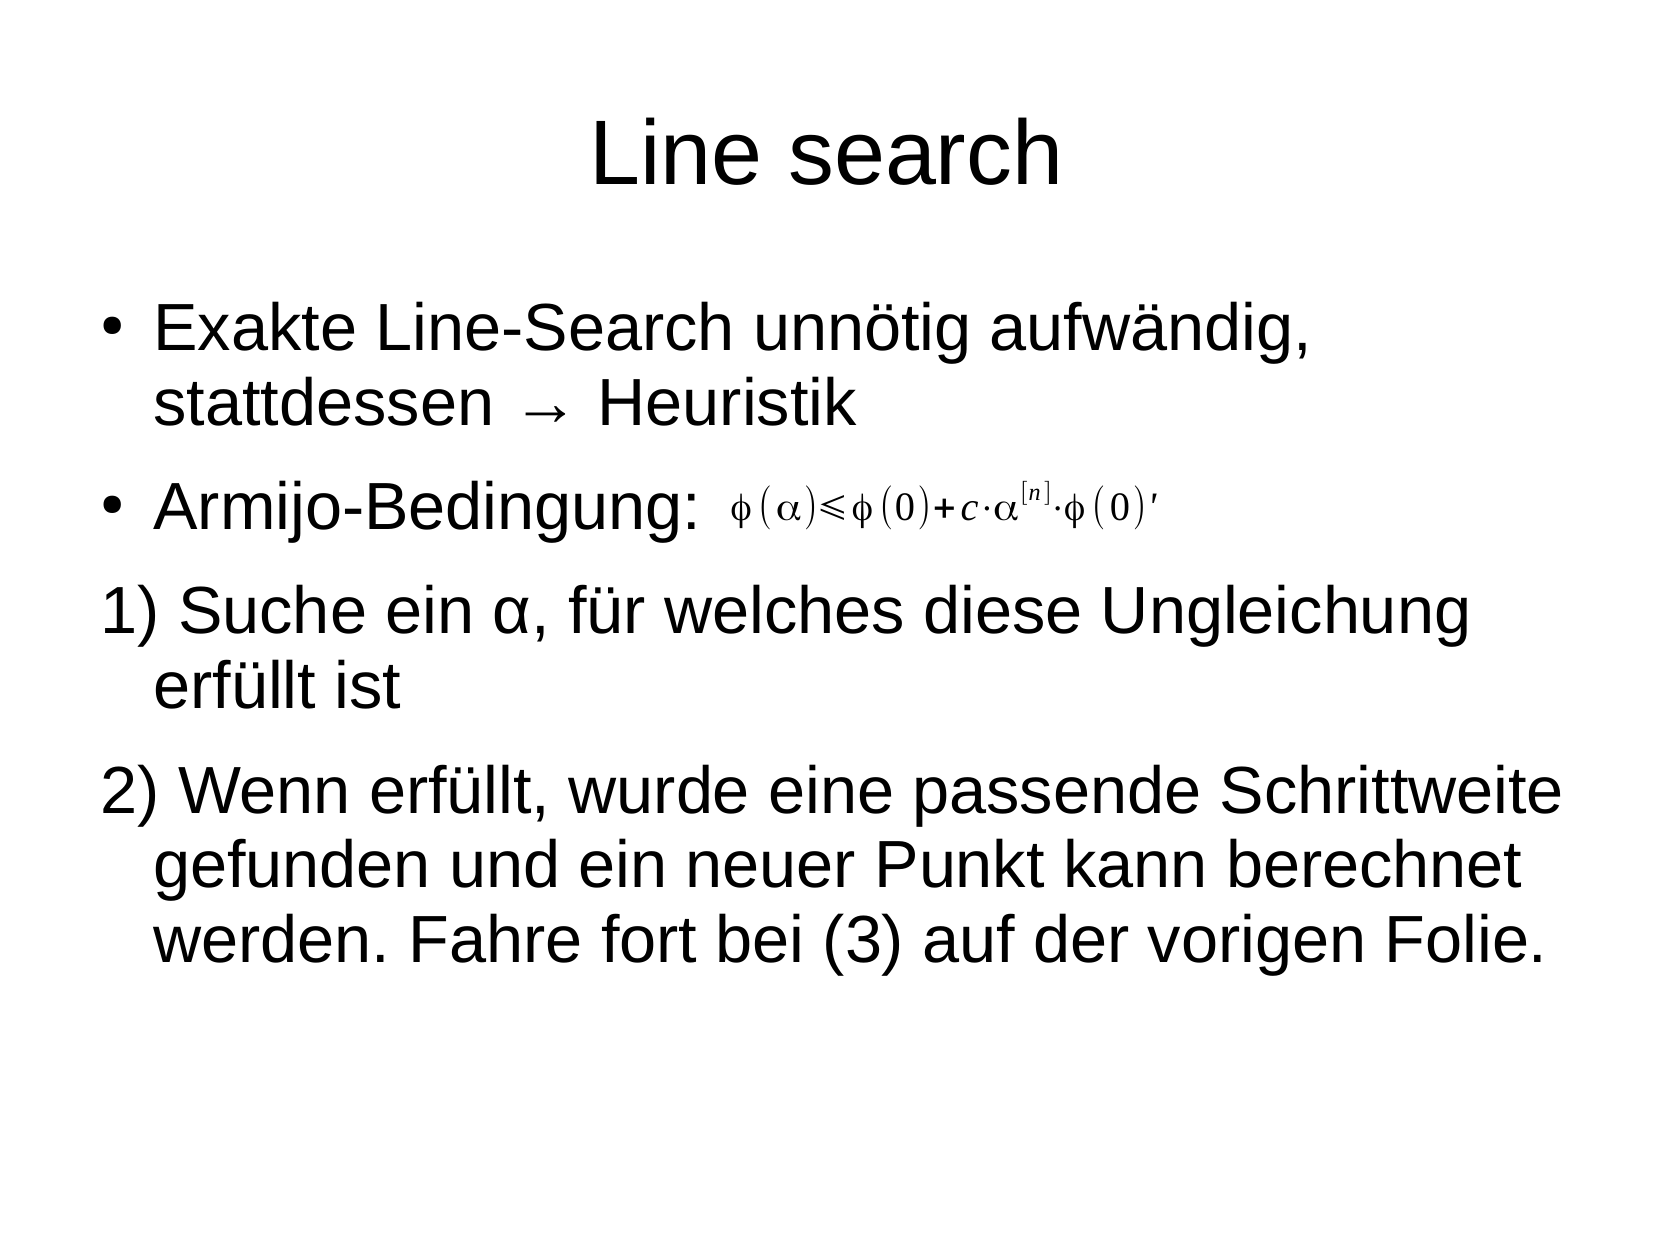

# Line search
Exakte Line-Search unnötig aufwändig, stattdessen → Heuristik
Armijo-Bedingung:
 Suche ein α, für welches diese Ungleichung erfüllt ist
 Wenn erfüllt, wurde eine passende Schrittweite gefunden und ein neuer Punkt kann berechnet werden. Fahre fort bei (3) auf der vorigen Folie.